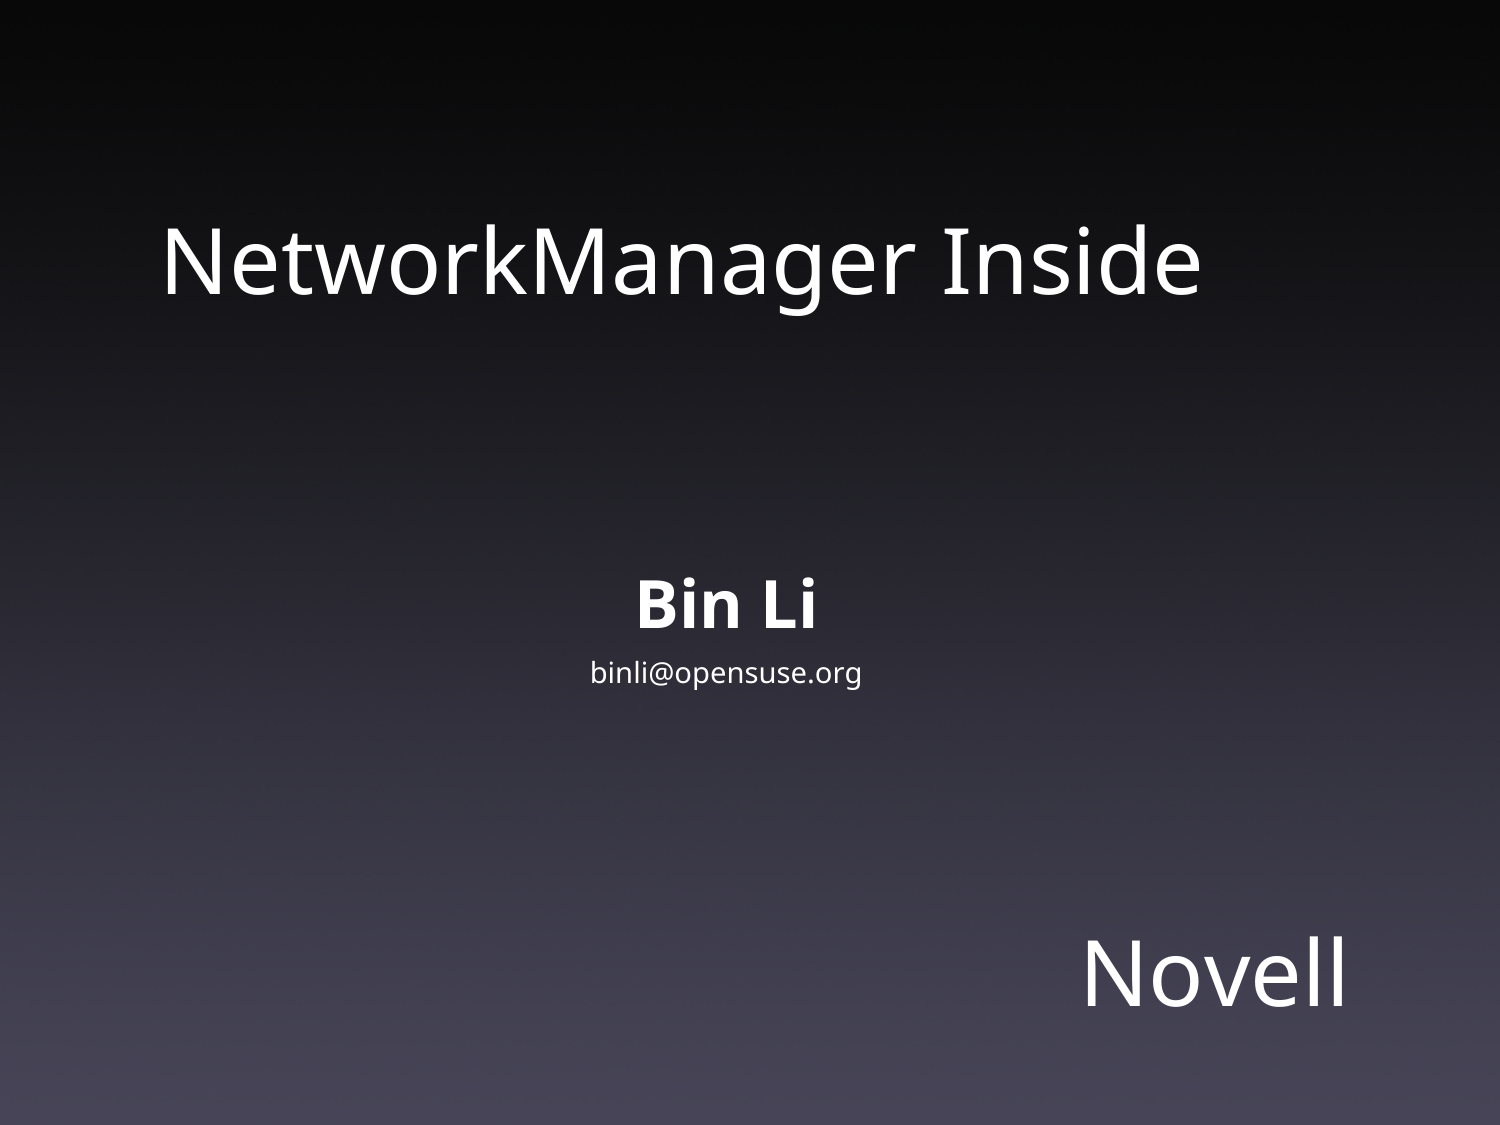

# NetworkManager Inside
Bin Li
binli@opensuse.org
Novell